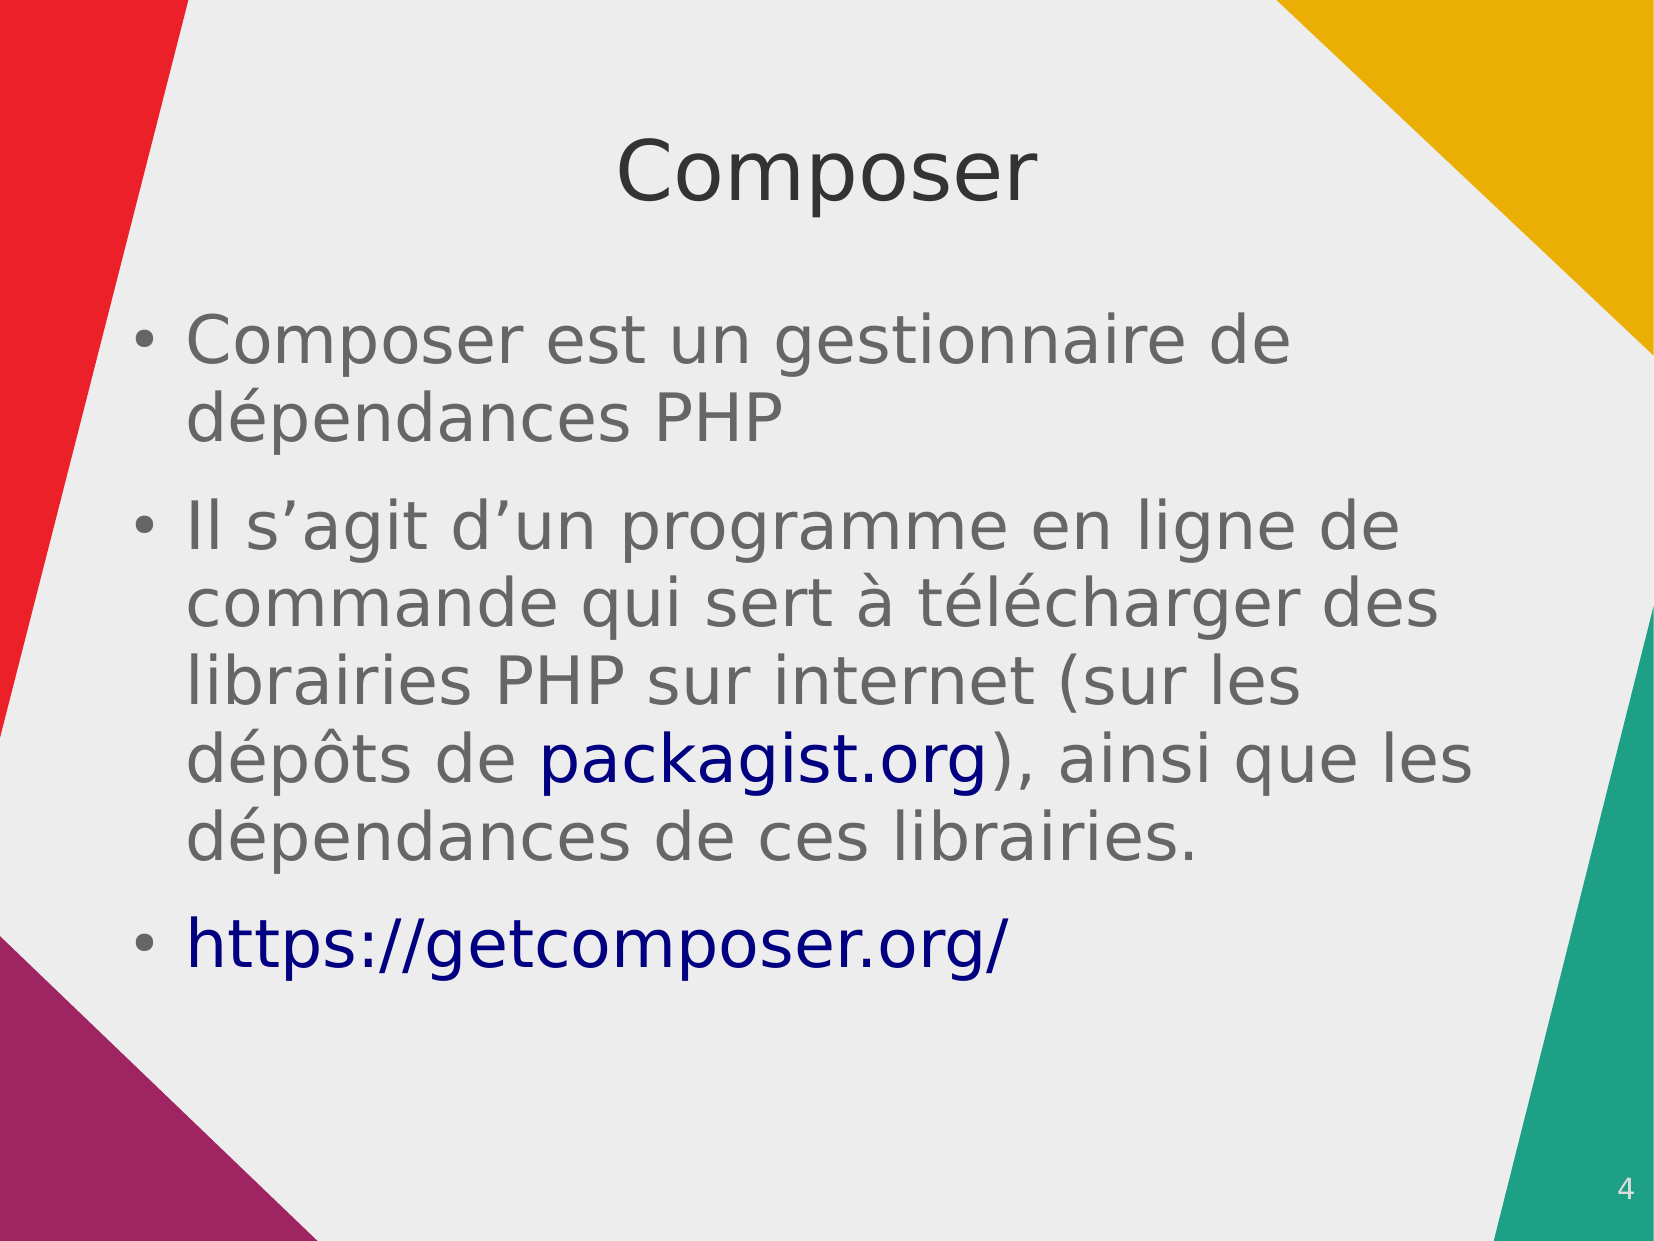

# Composer
Composer est un gestionnaire de dépendances PHP
Il s’agit d’un programme en ligne de commande qui sert à télécharger des librairies PHP sur internet (sur les dépôts de packagist.org), ainsi que les dépendances de ces librairies.
https://getcomposer.org/
4